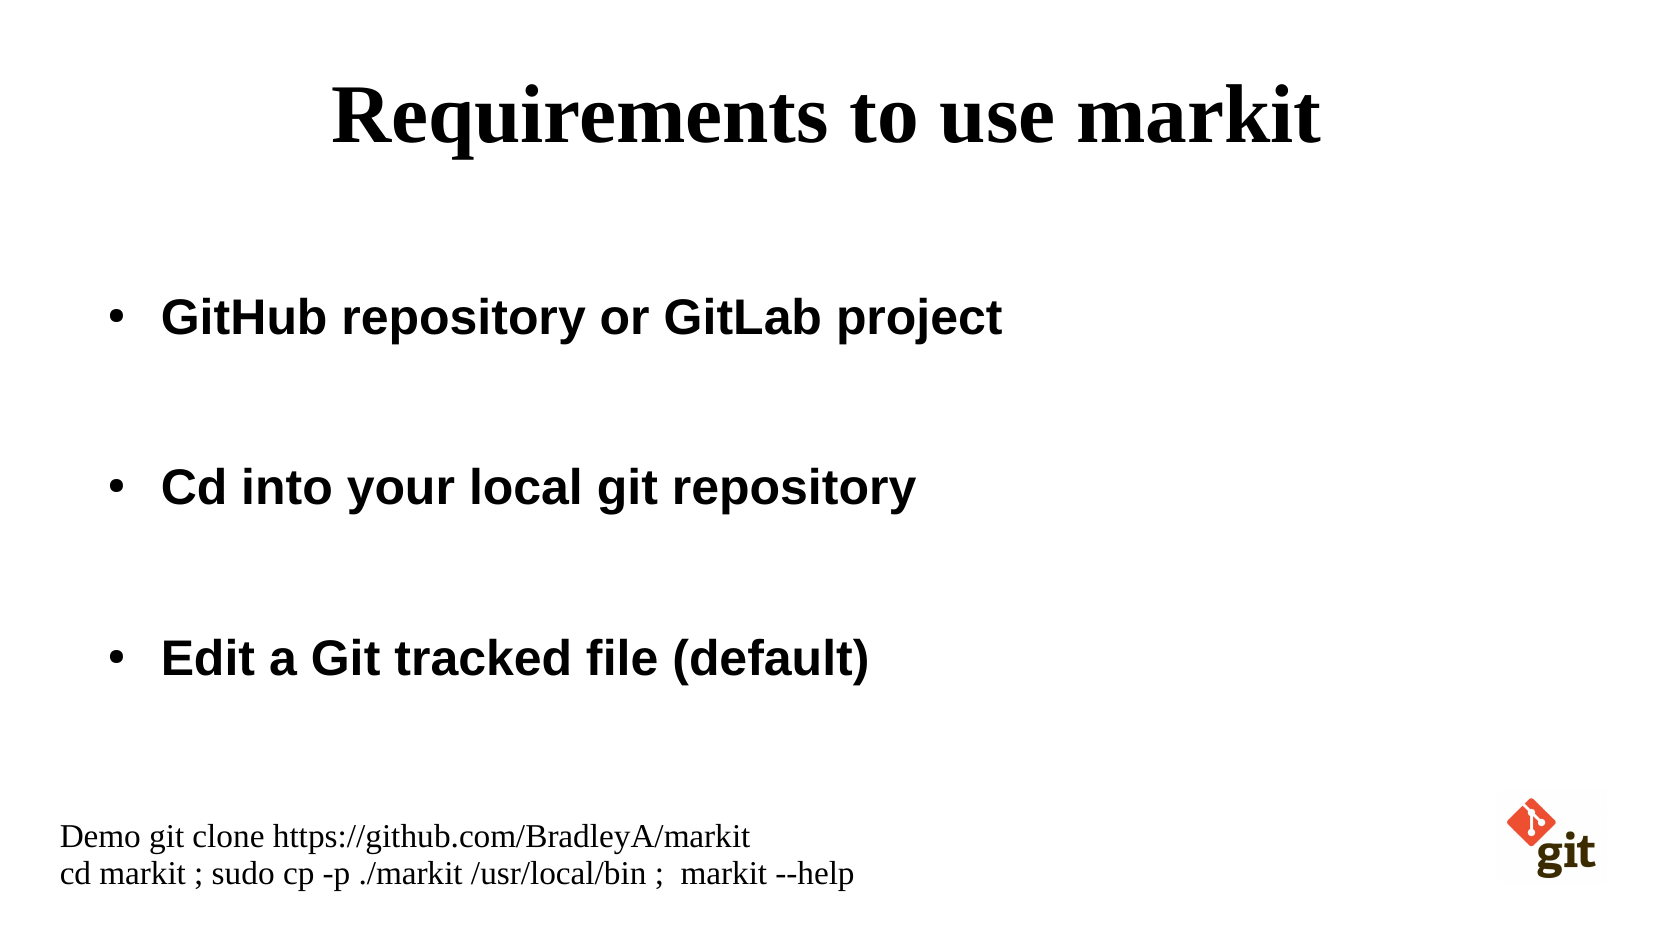

# Requirements to use markit
GitHub repository or GitLab project
Cd into your local git repository
Edit a Git tracked file (default)
Demo git clone https://github.com/BradleyA/markit
cd markit ; sudo cp -p ./markit /usr/local/bin ; markit --help